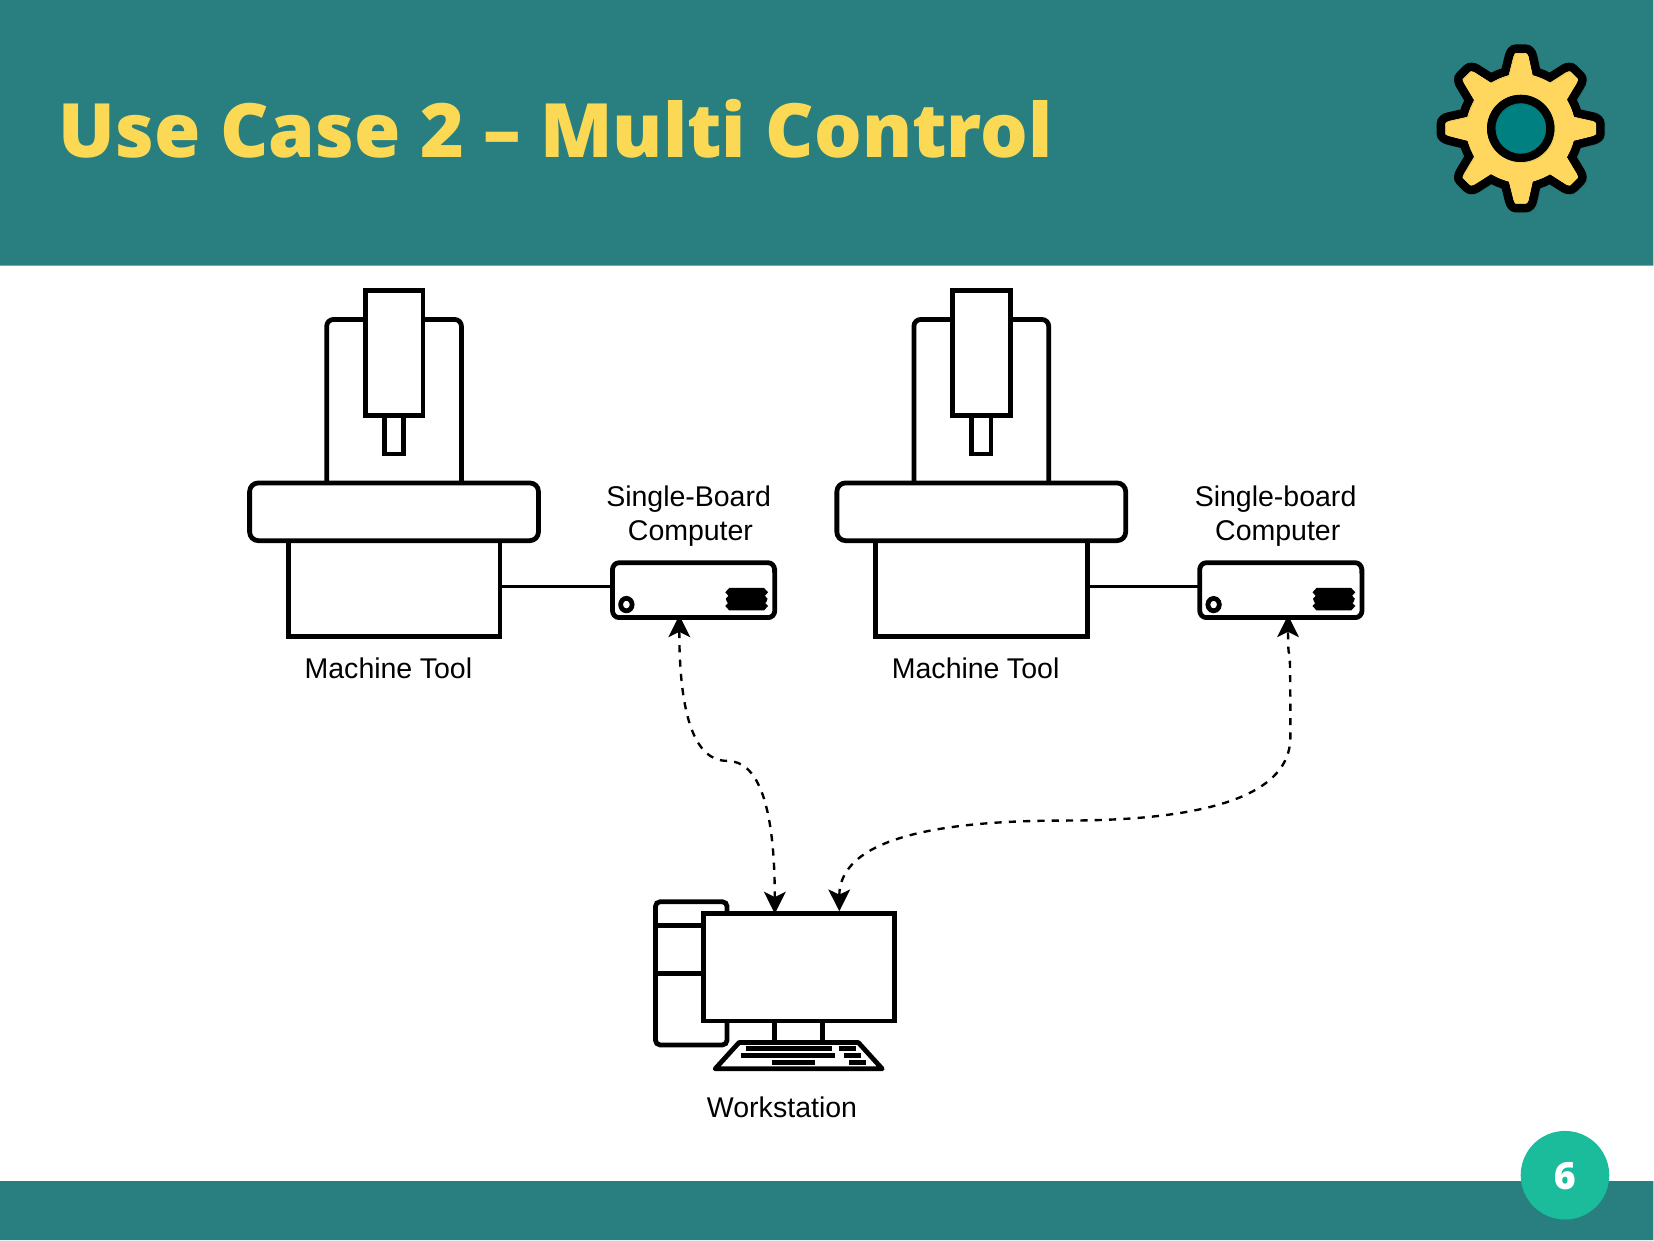

# Use Case 2 – Multi Control
6